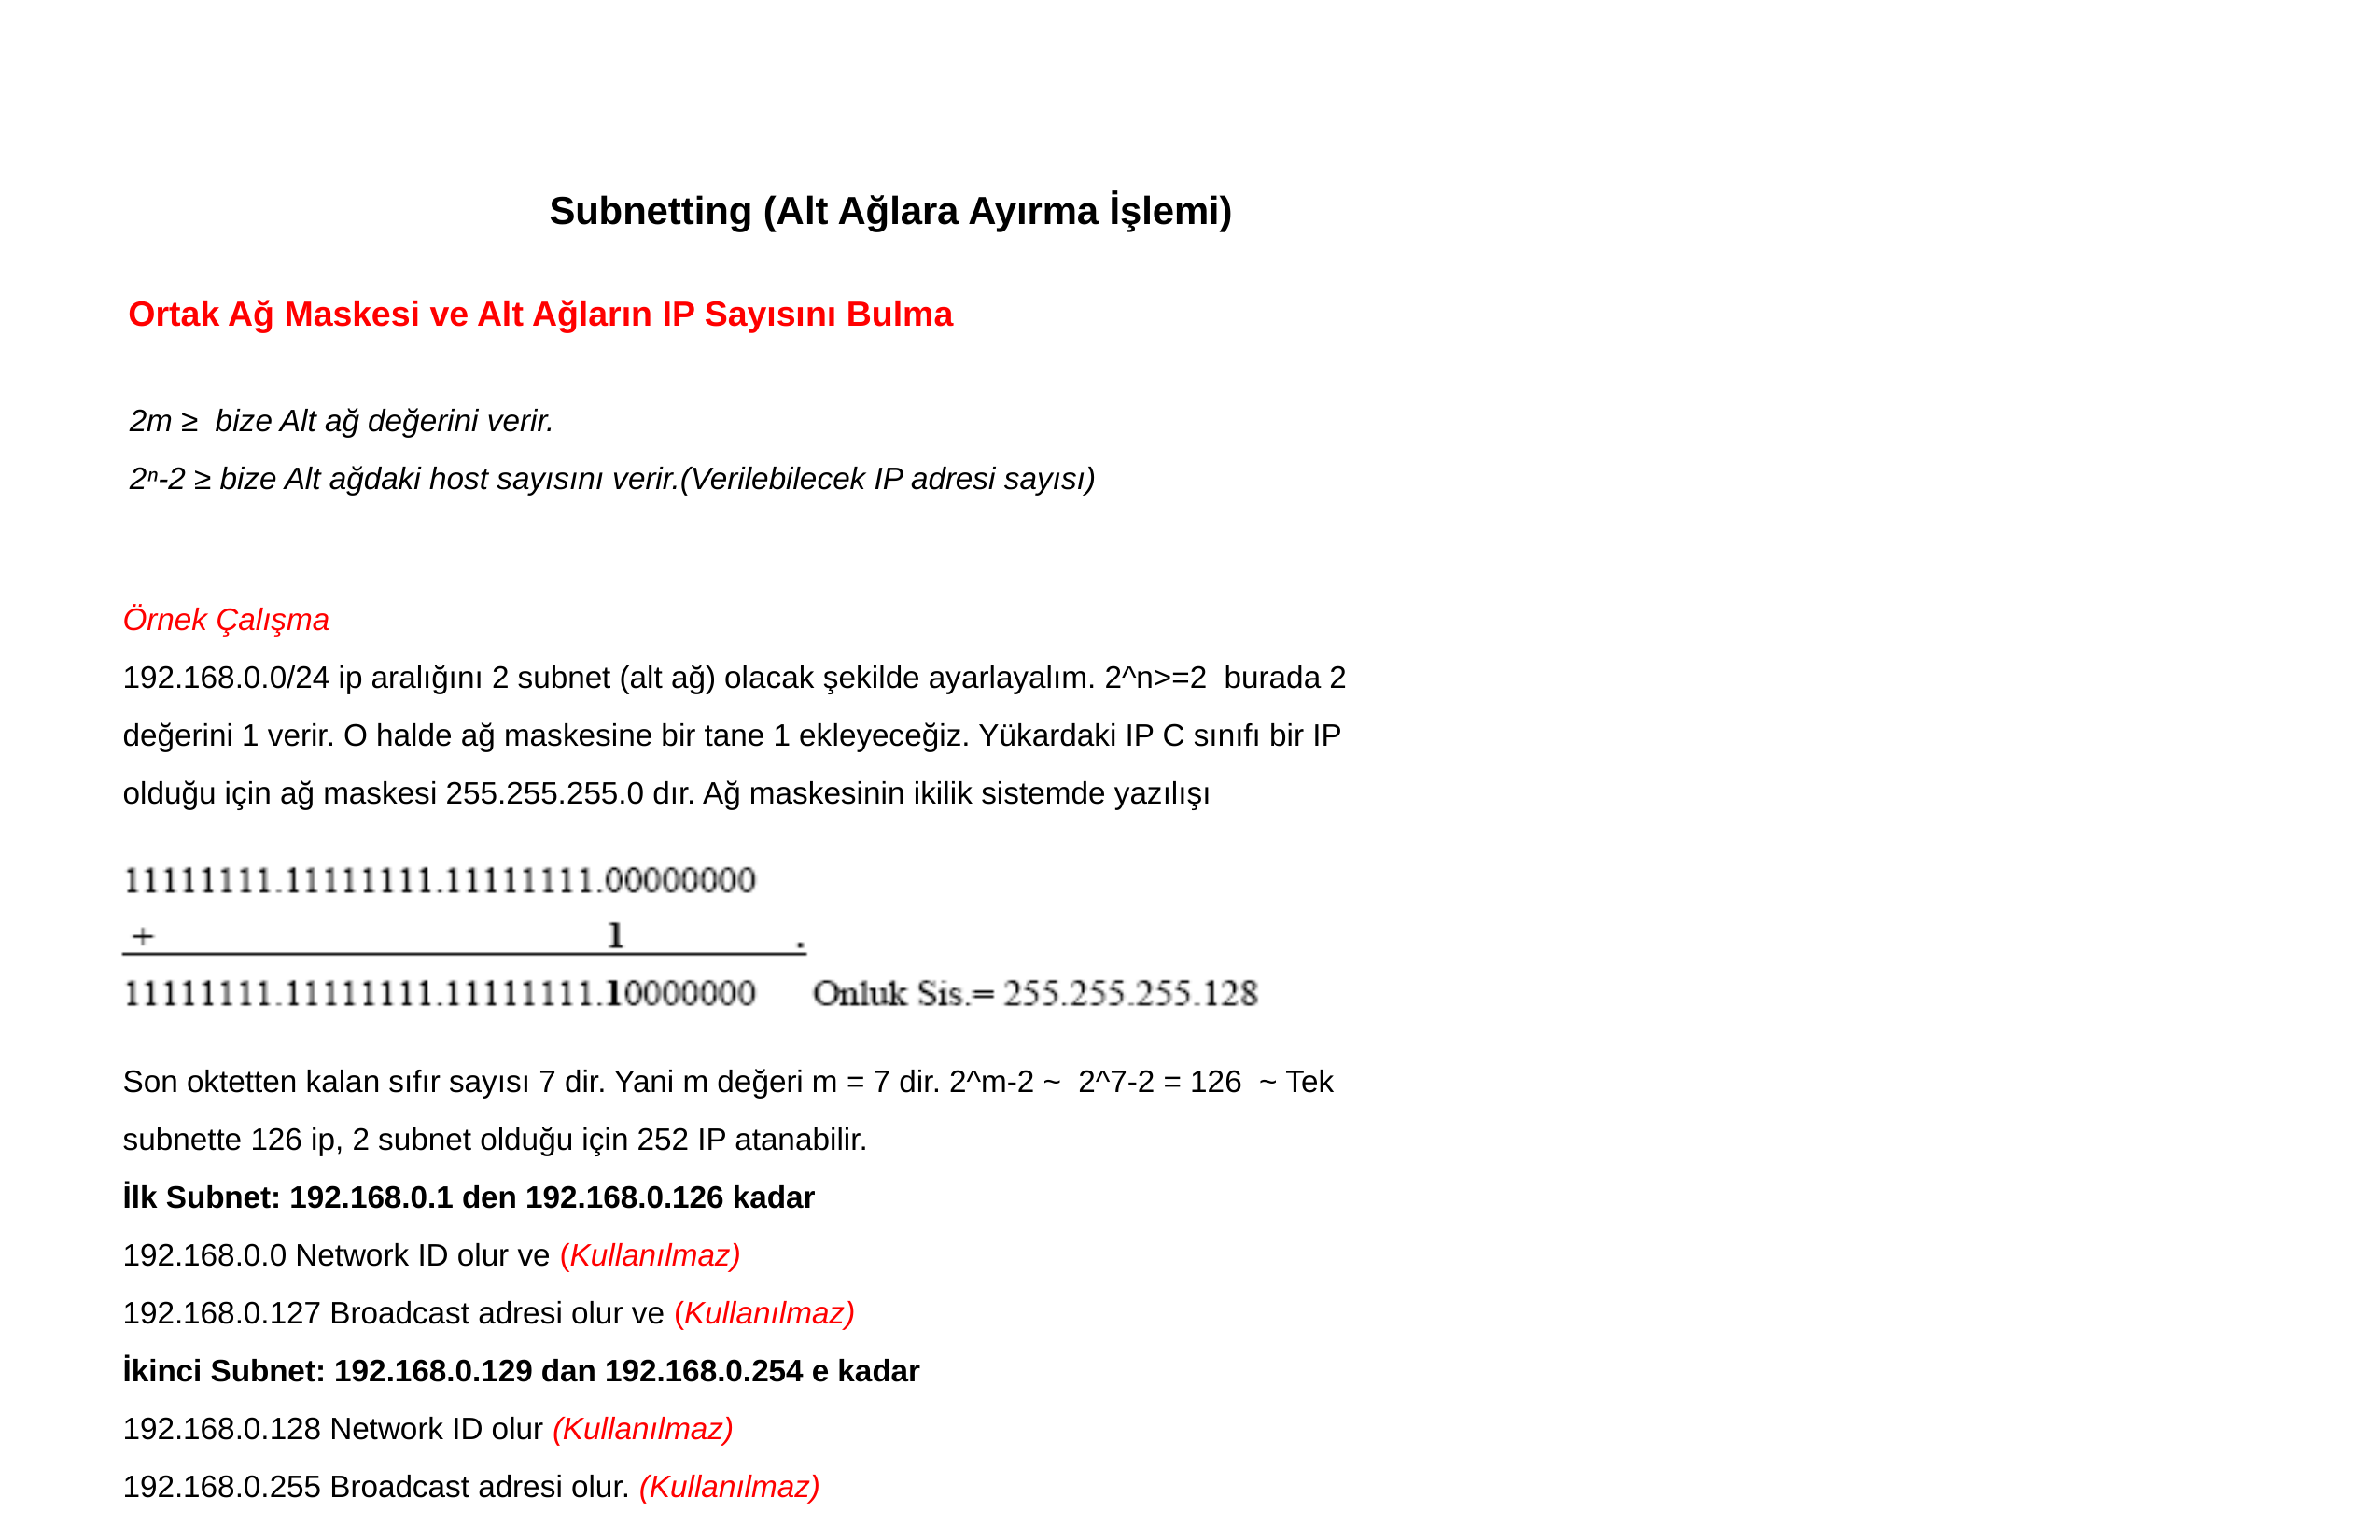

Subnetting (Alt Ağlara Ayırma İşlemi)
Ortak Ağ Maskesi ve Alt Ağların IP Sayısını Bulma
2m ≥ bize Alt ağ değerini verir.
2ⁿ-2 ≥ bize Alt ağdaki host sayısını verir.(Verilebilecek IP adresi sayısı)
Örnek Çalışma
192.168.0.0/24 ip aralığını 2 subnet (alt ağ) olacak şekilde ayarlayalım. 2^n>=2 burada 2
değerini 1 verir. O halde ağ maskesine bir tane 1 ekleyeceğiz. Yükardaki IP C sınıfı bir IP
olduğu için ağ maskesi 255.255.255.0 dır. Ağ maskesinin ikilik sistemde yazılışı
Son oktetten kalan sıfır sayısı 7 dir. Yani m değeri m = 7 dir. 2^m-2 ~ 2^7-2 = 126 ~ Tek
subnette 126 ip, 2 subnet olduğu için 252 IP atanabilir.
İlk Subnet: 192.168.0.1 den 192.168.0.126 kadar
192.168.0.0 Network ID olur ve (Kullanılmaz)
192.168.0.127 Broadcast adresi olur ve (Kullanılmaz)
İkinci Subnet: 192.168.0.129 dan 192.168.0.254 e kadar
192.168.0.128 Network ID olur (Kullanılmaz)
192.168.0.255 Broadcast adresi olur. (Kullanılmaz)